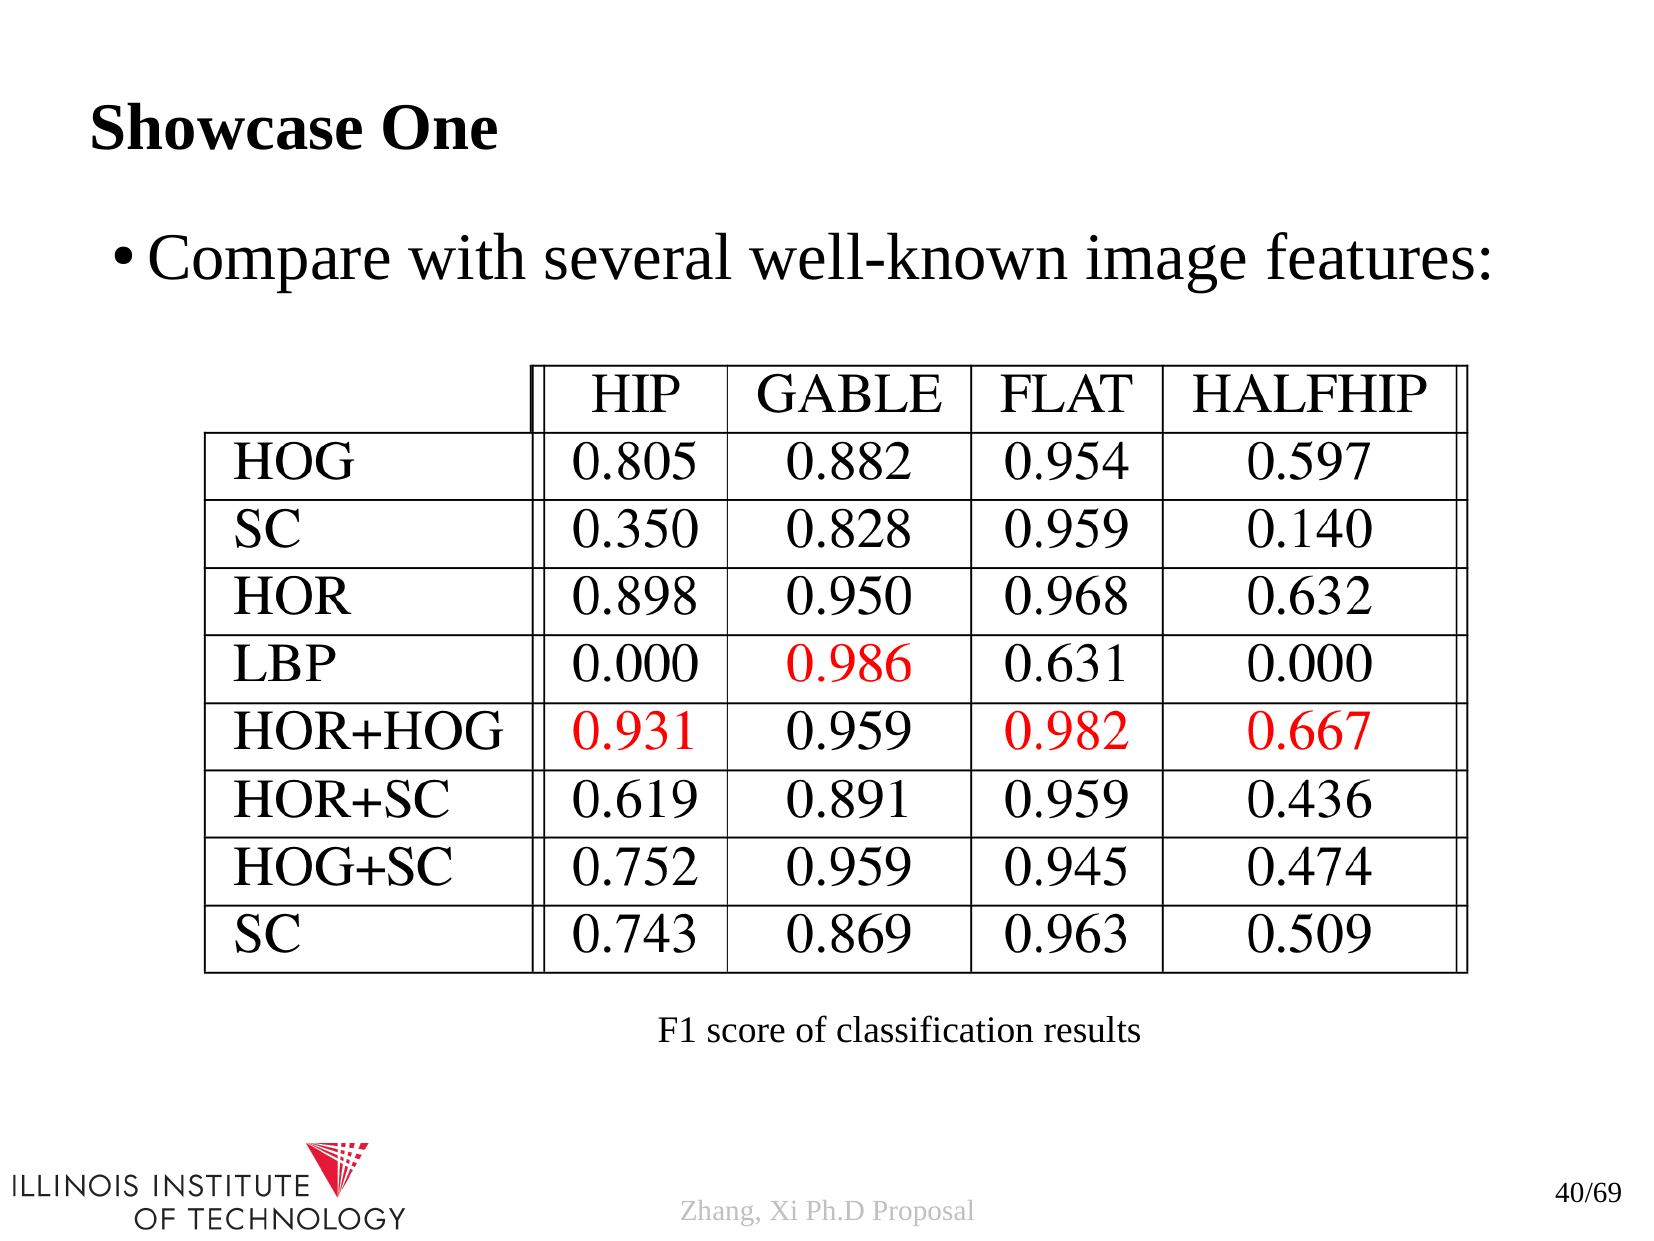

Showcase One
Compare with several well-known image features:
F1 score of classification results
40
Zhang, Xi Ph.D Proposal